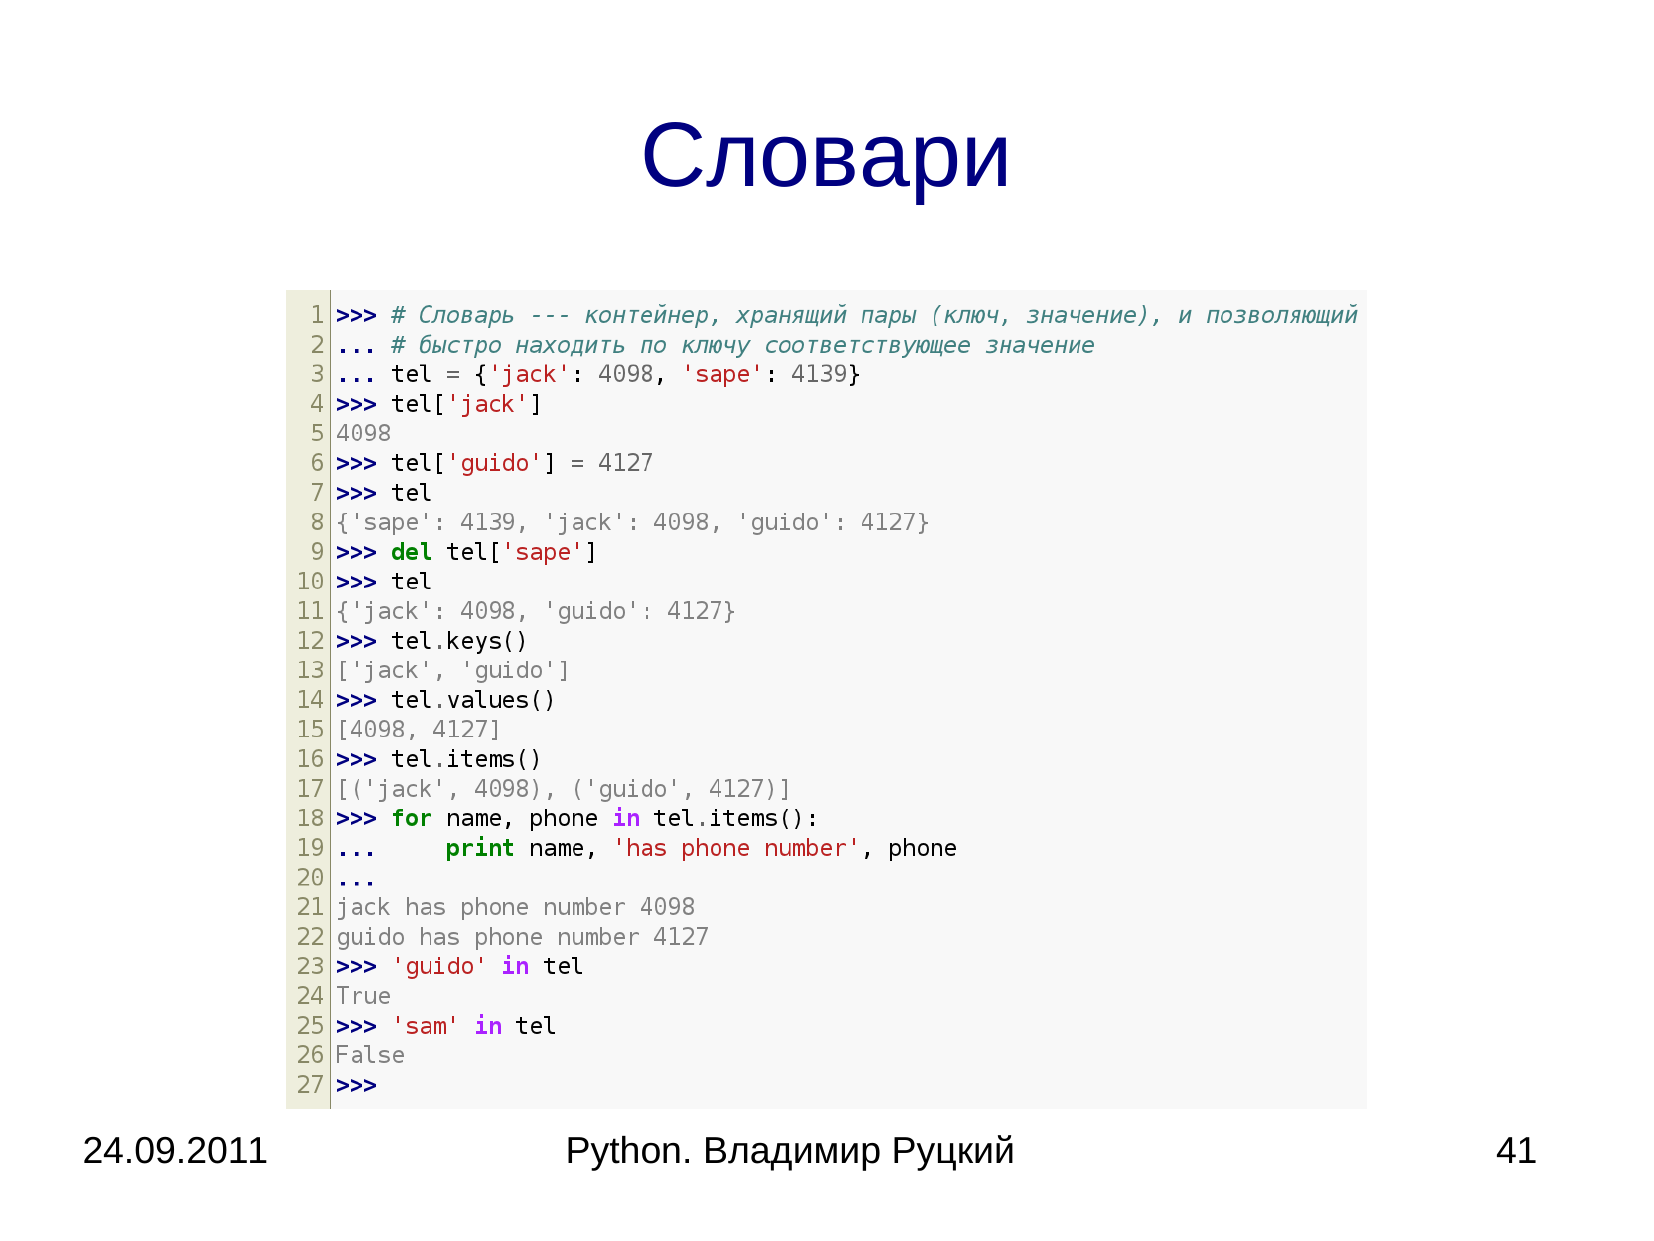

# Словари
24.09.2011
Python. Владимир Руцкий
41